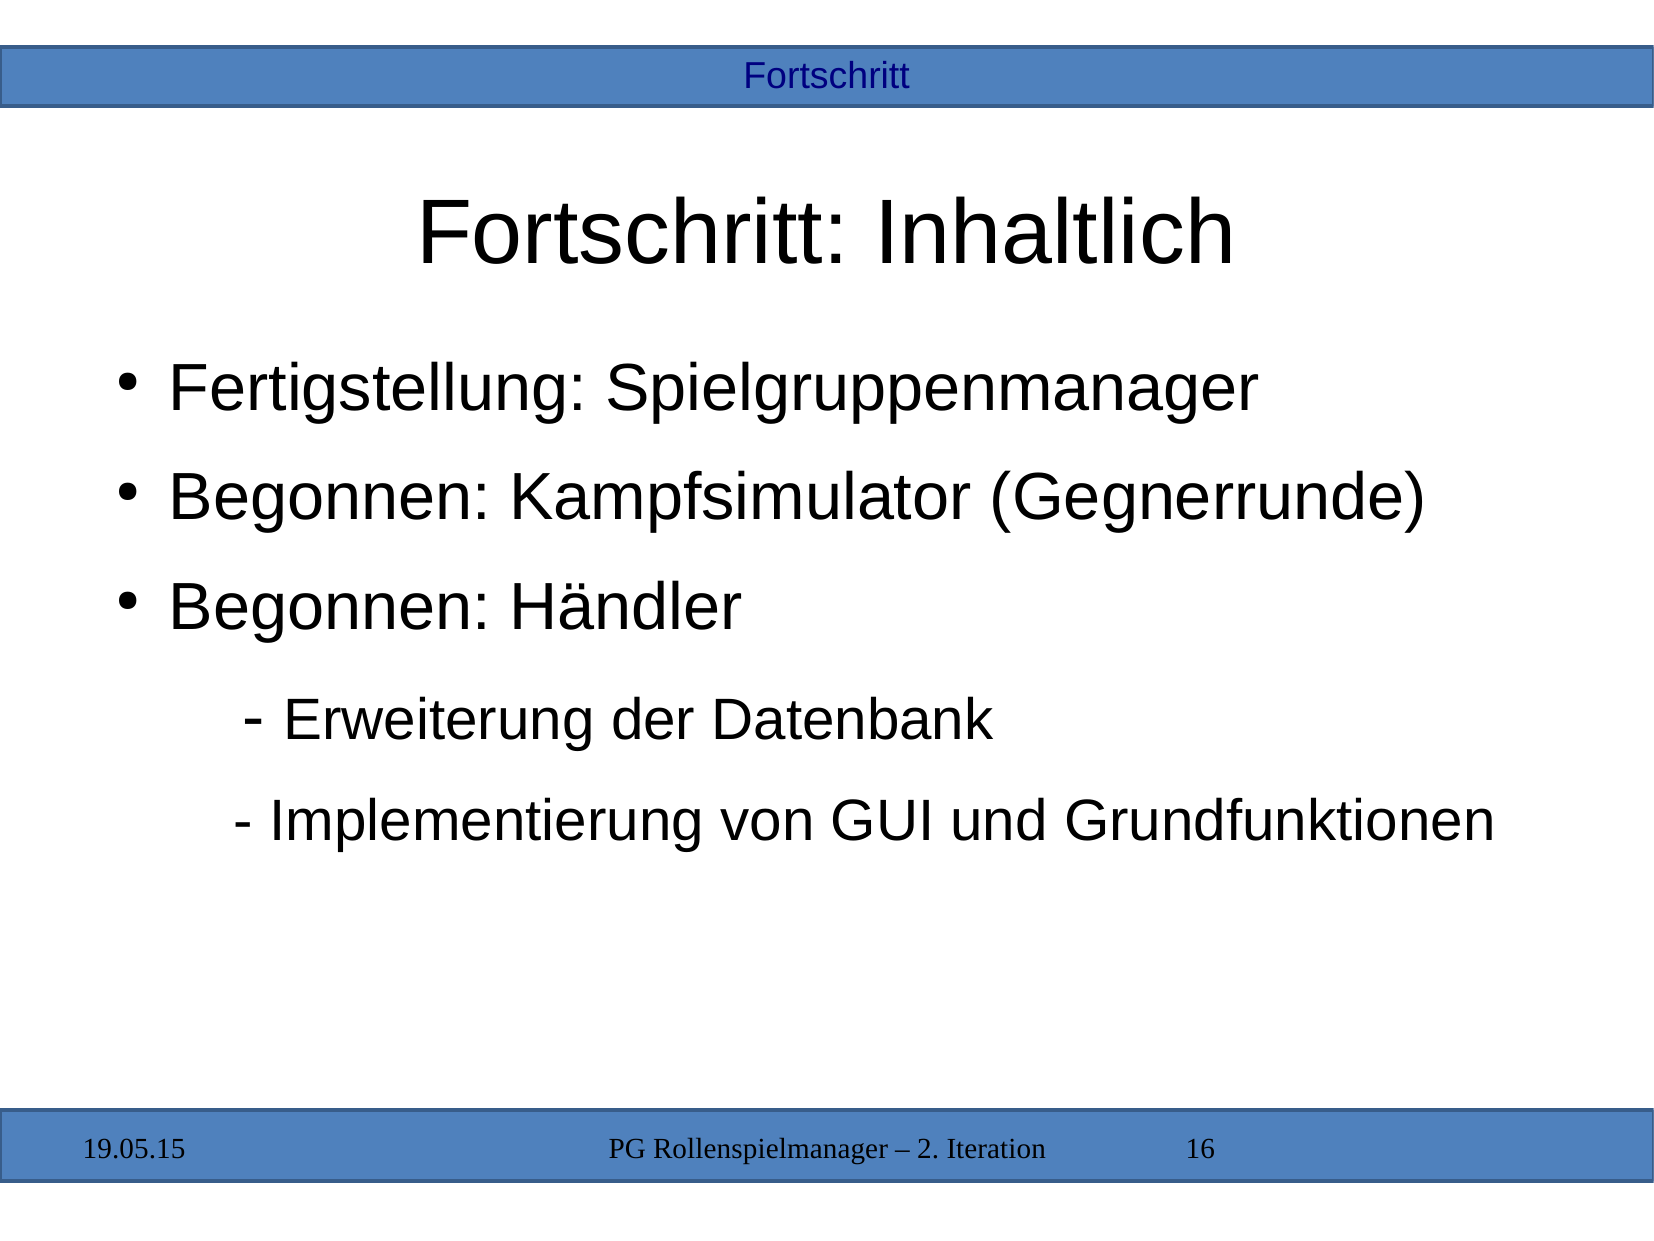

Fortschritt
# Fortschritt: Inhaltlich
Fertigstellung: Spielgruppenmanager
Begonnen: Kampfsimulator (Gegnerrunde)
Begonnen: Händler
 - Erweiterung der Datenbank
 - Implementierung von GUI und Grundfunktionen
19.05.15
PG Rollenspielmanager – 2. Iteration
15